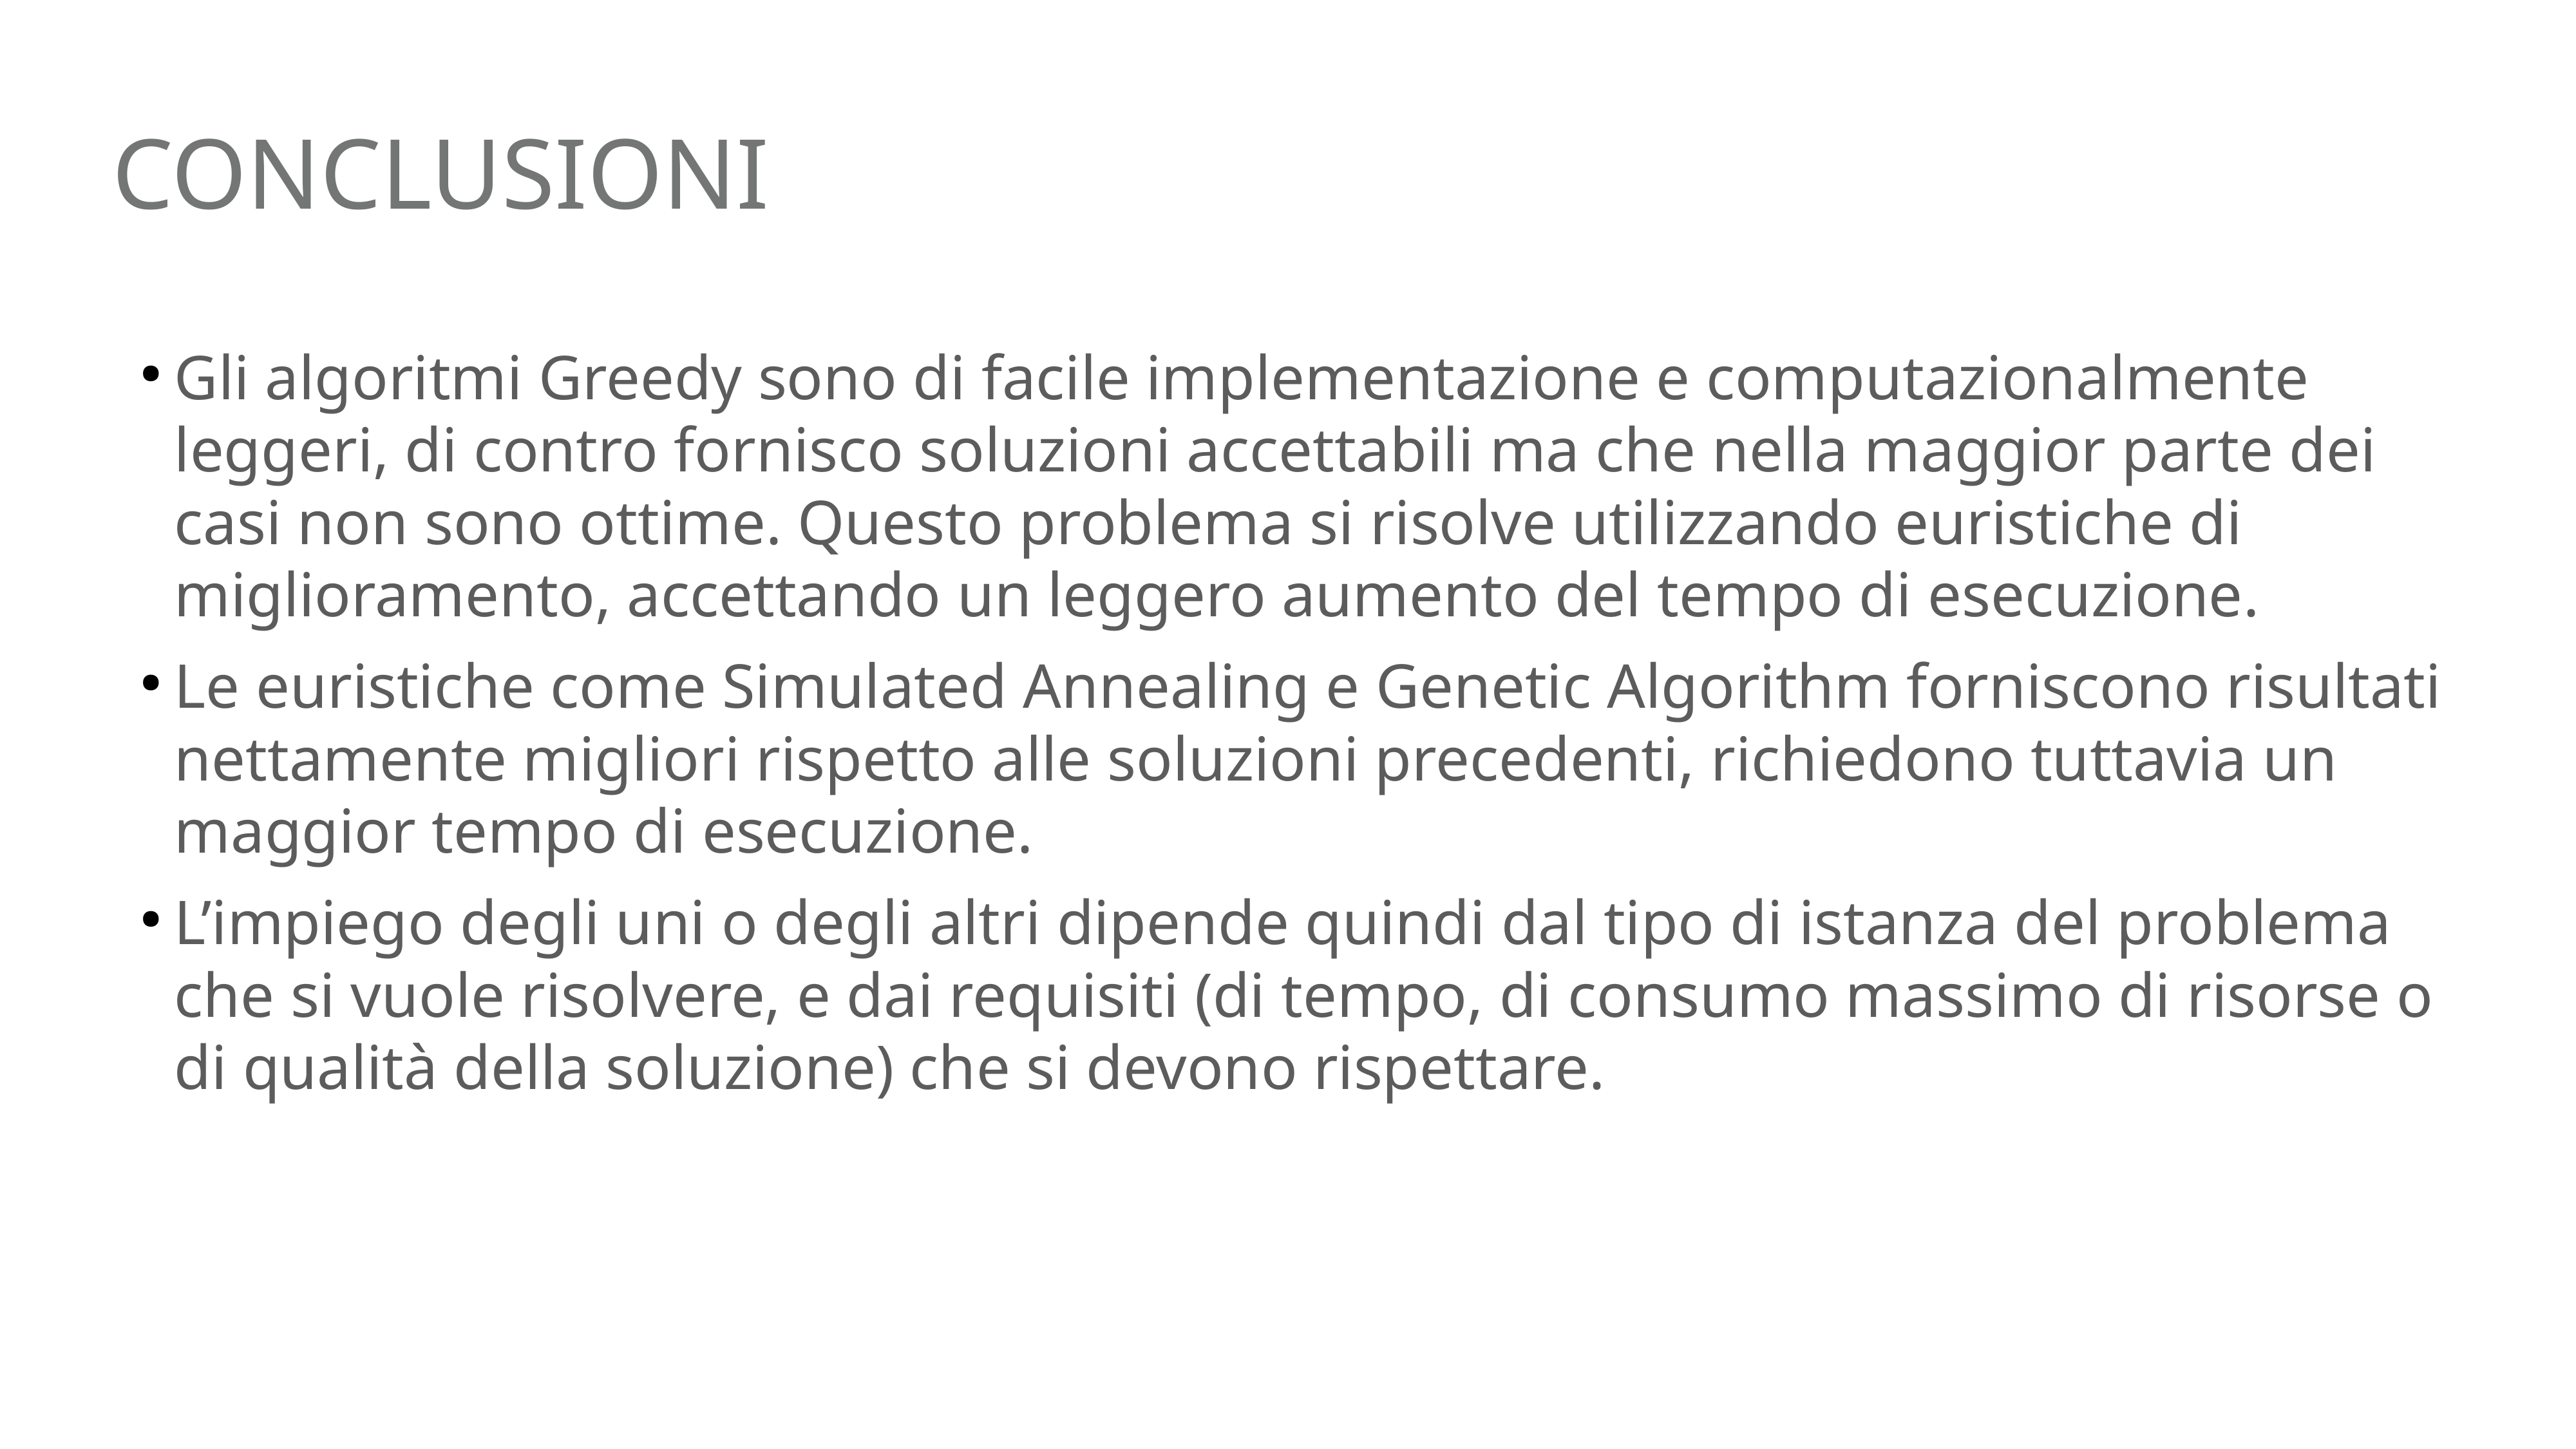

# conclusioni
Gli algoritmi Greedy sono di facile implementazione e computazionalmente leggeri, di contro fornisco soluzioni accettabili ma che nella maggior parte dei casi non sono ottime. Questo problema si risolve utilizzando euristiche di miglioramento, accettando un leggero aumento del tempo di esecuzione.
Le euristiche come Simulated Annealing e Genetic Algorithm forniscono risultati nettamente migliori rispetto alle soluzioni precedenti, richiedono tuttavia un maggior tempo di esecuzione.
L’impiego degli uni o degli altri dipende quindi dal tipo di istanza del problema che si vuole risolvere, e dai requisiti (di tempo, di consumo massimo di risorse o di qualità della soluzione) che si devono rispettare.